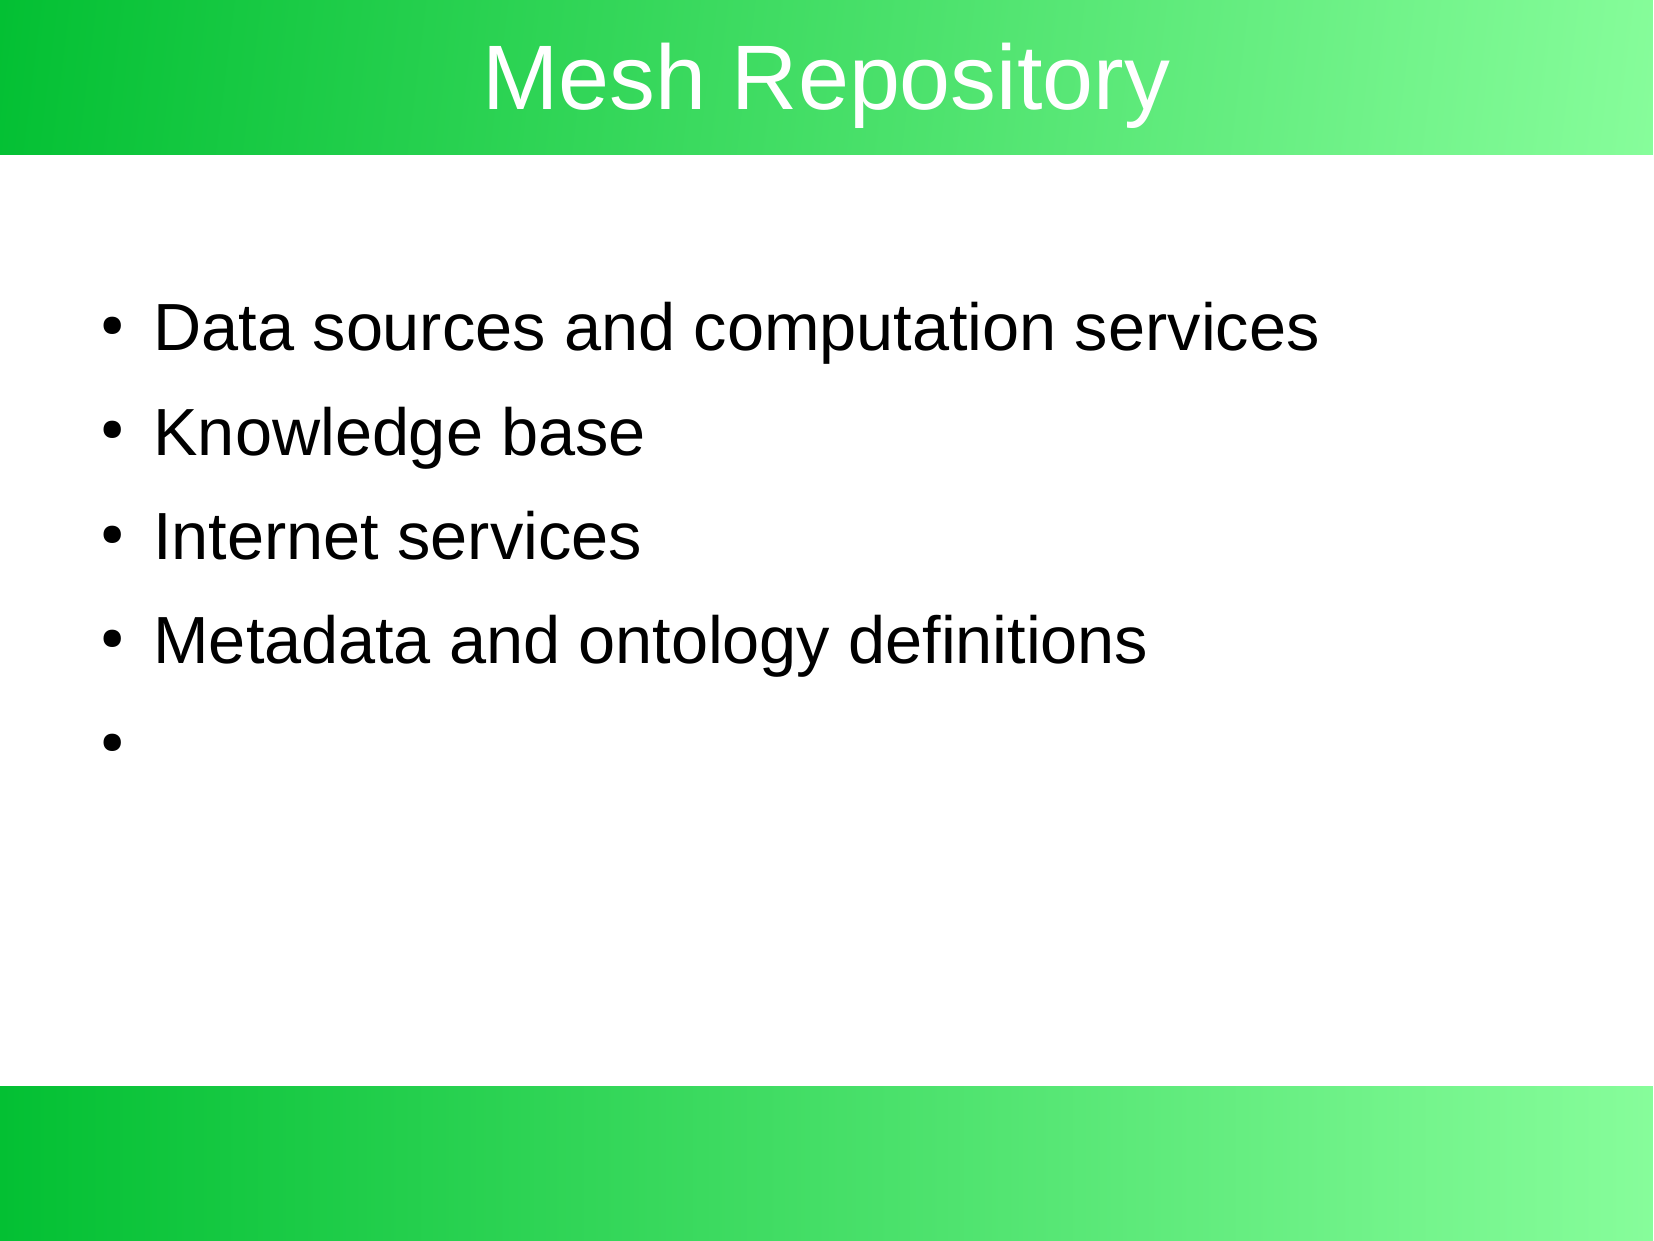

# Mesh Repository
Data sources and computation services
Knowledge base
Internet services
Metadata and ontology definitions